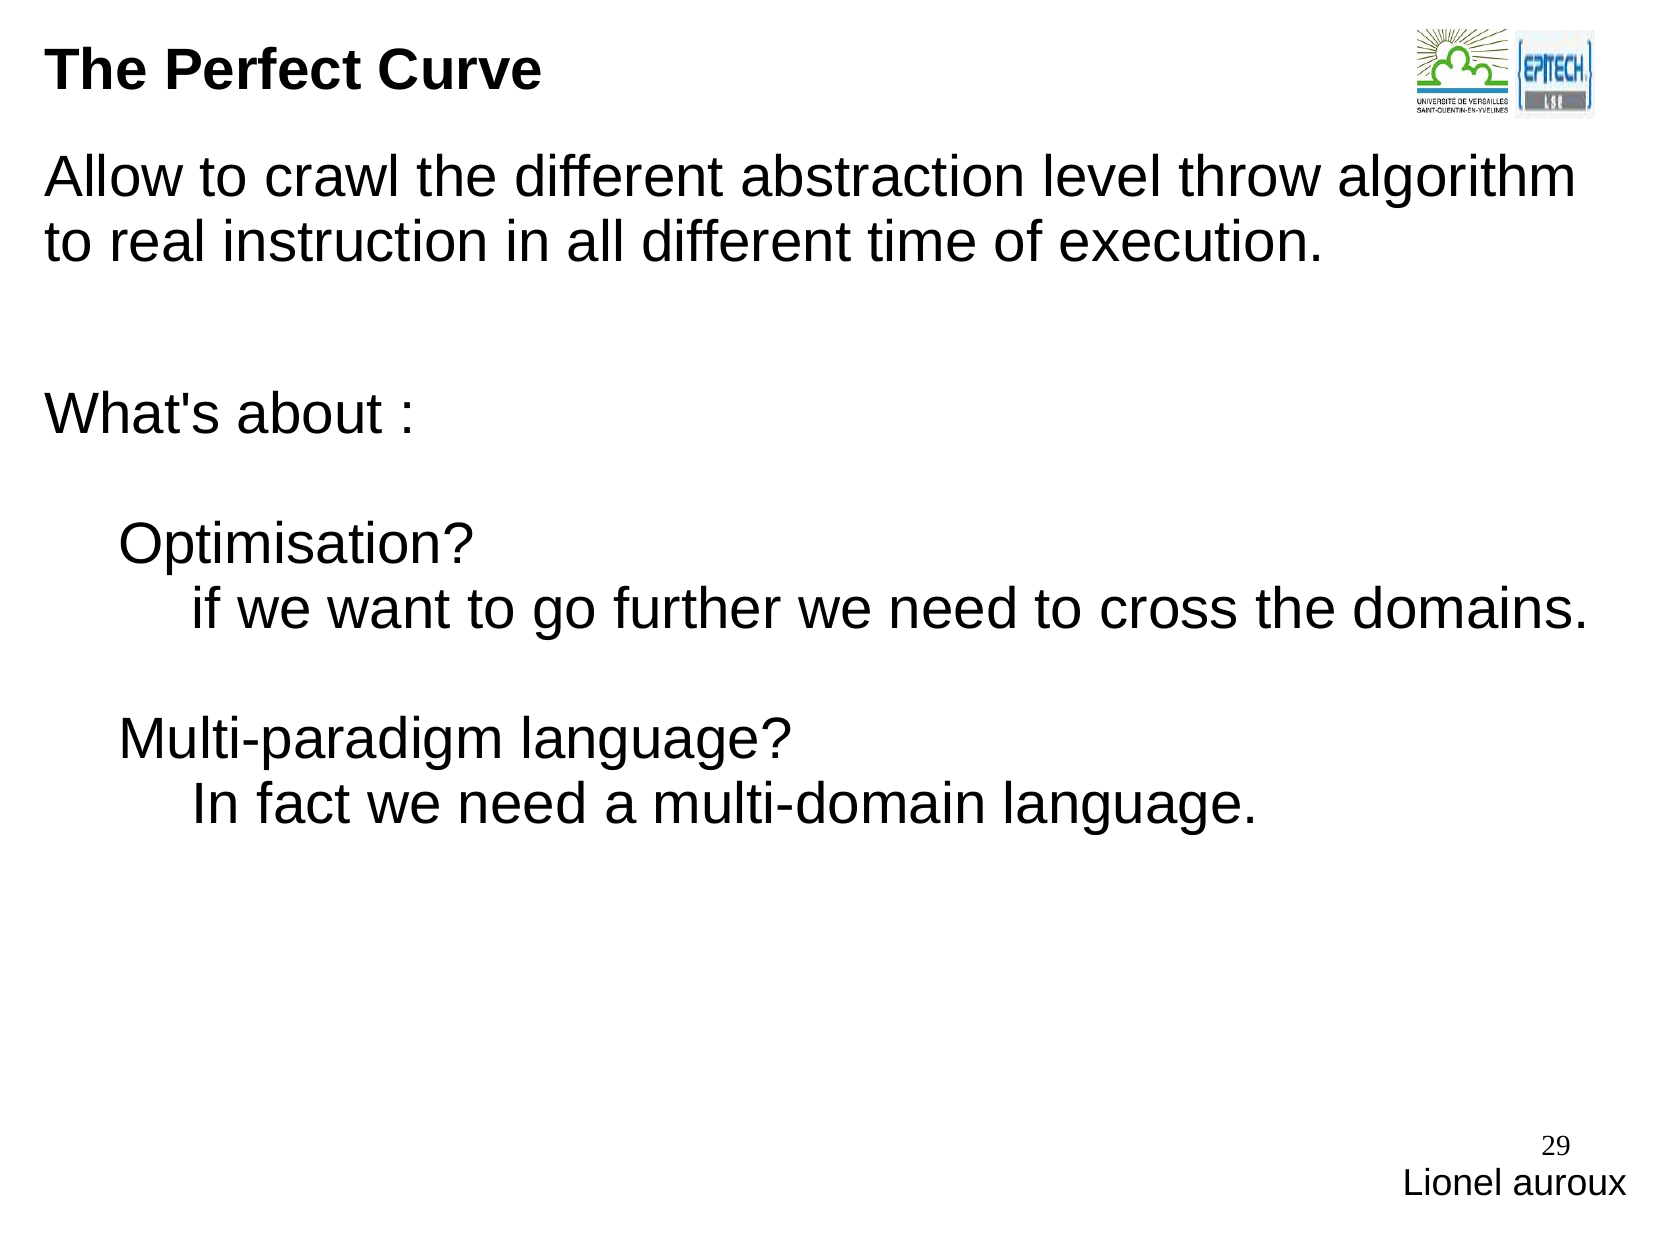

The Perfect Curve
Allow to crawl the different abstraction level throw algorithm
to real instruction in all different time of execution.
What's about :
	Optimisation?
		if we want to go further we need to cross the domains.
	Multi-paradigm language?
		In fact we need a multi-domain language.
29
Lionel auroux